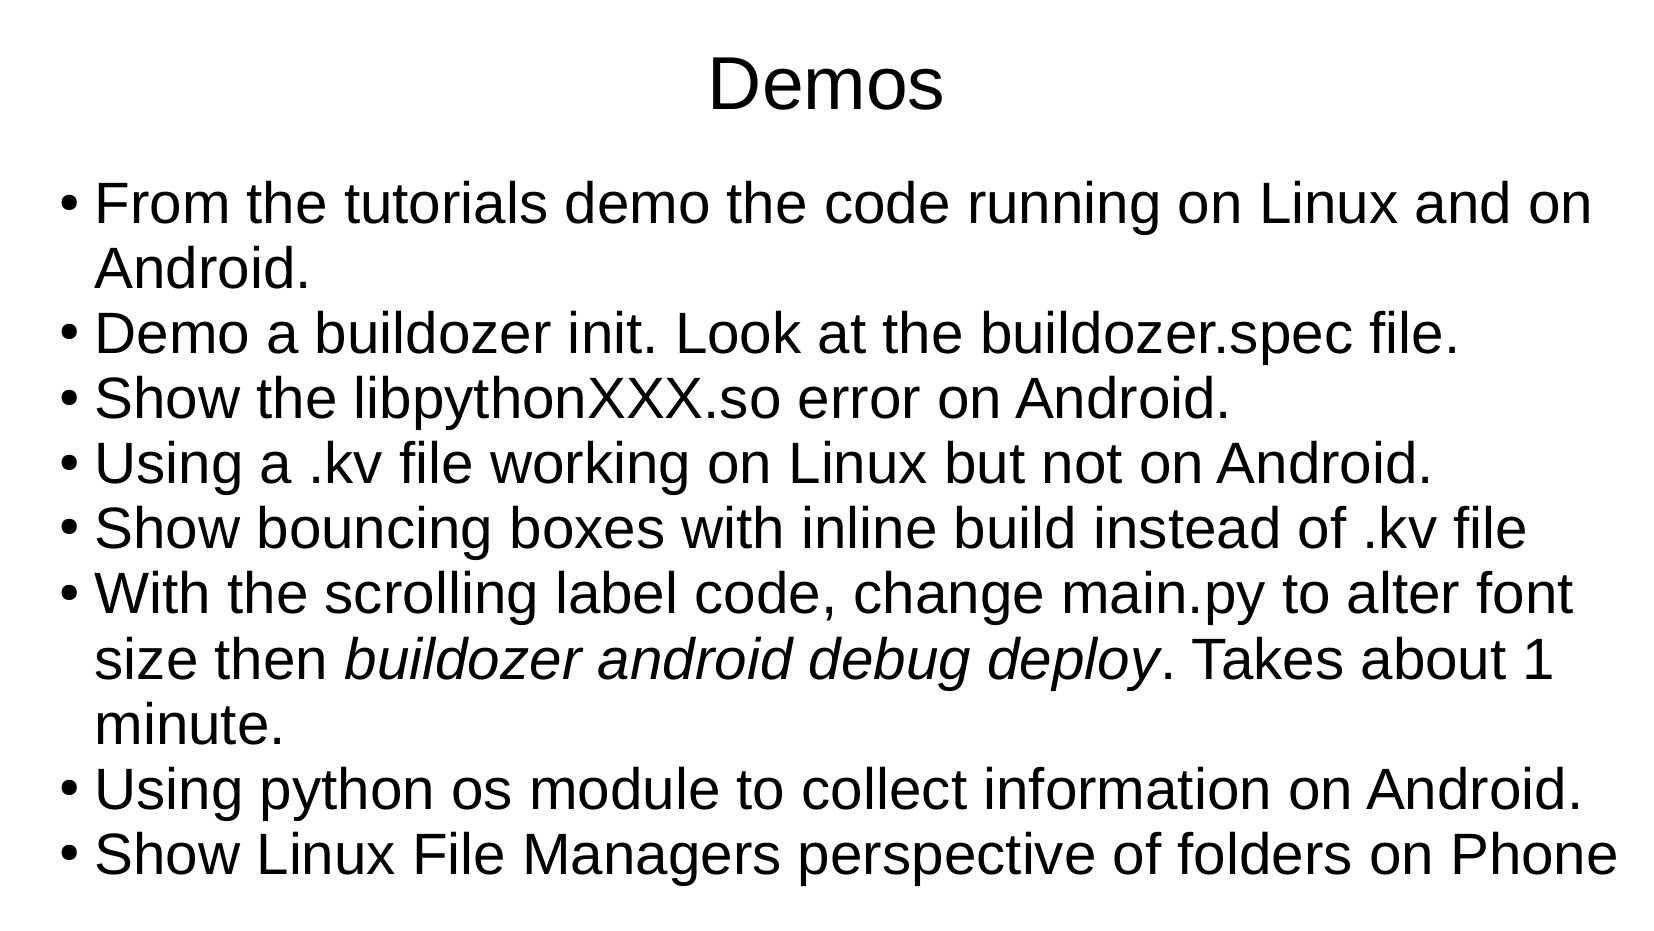

# Demos
From the tutorials demo the code running on Linux and on Android.
Demo a buildozer init. Look at the buildozer.spec file.
Show the libpythonXXX.so error on Android.
Using a .kv file working on Linux but not on Android.
Show bouncing boxes with inline build instead of .kv file
With the scrolling label code, change main.py to alter font size then buildozer android debug deploy. Takes about 1 minute.
Using python os module to collect information on Android.
Show Linux File Managers perspective of folders on Phone